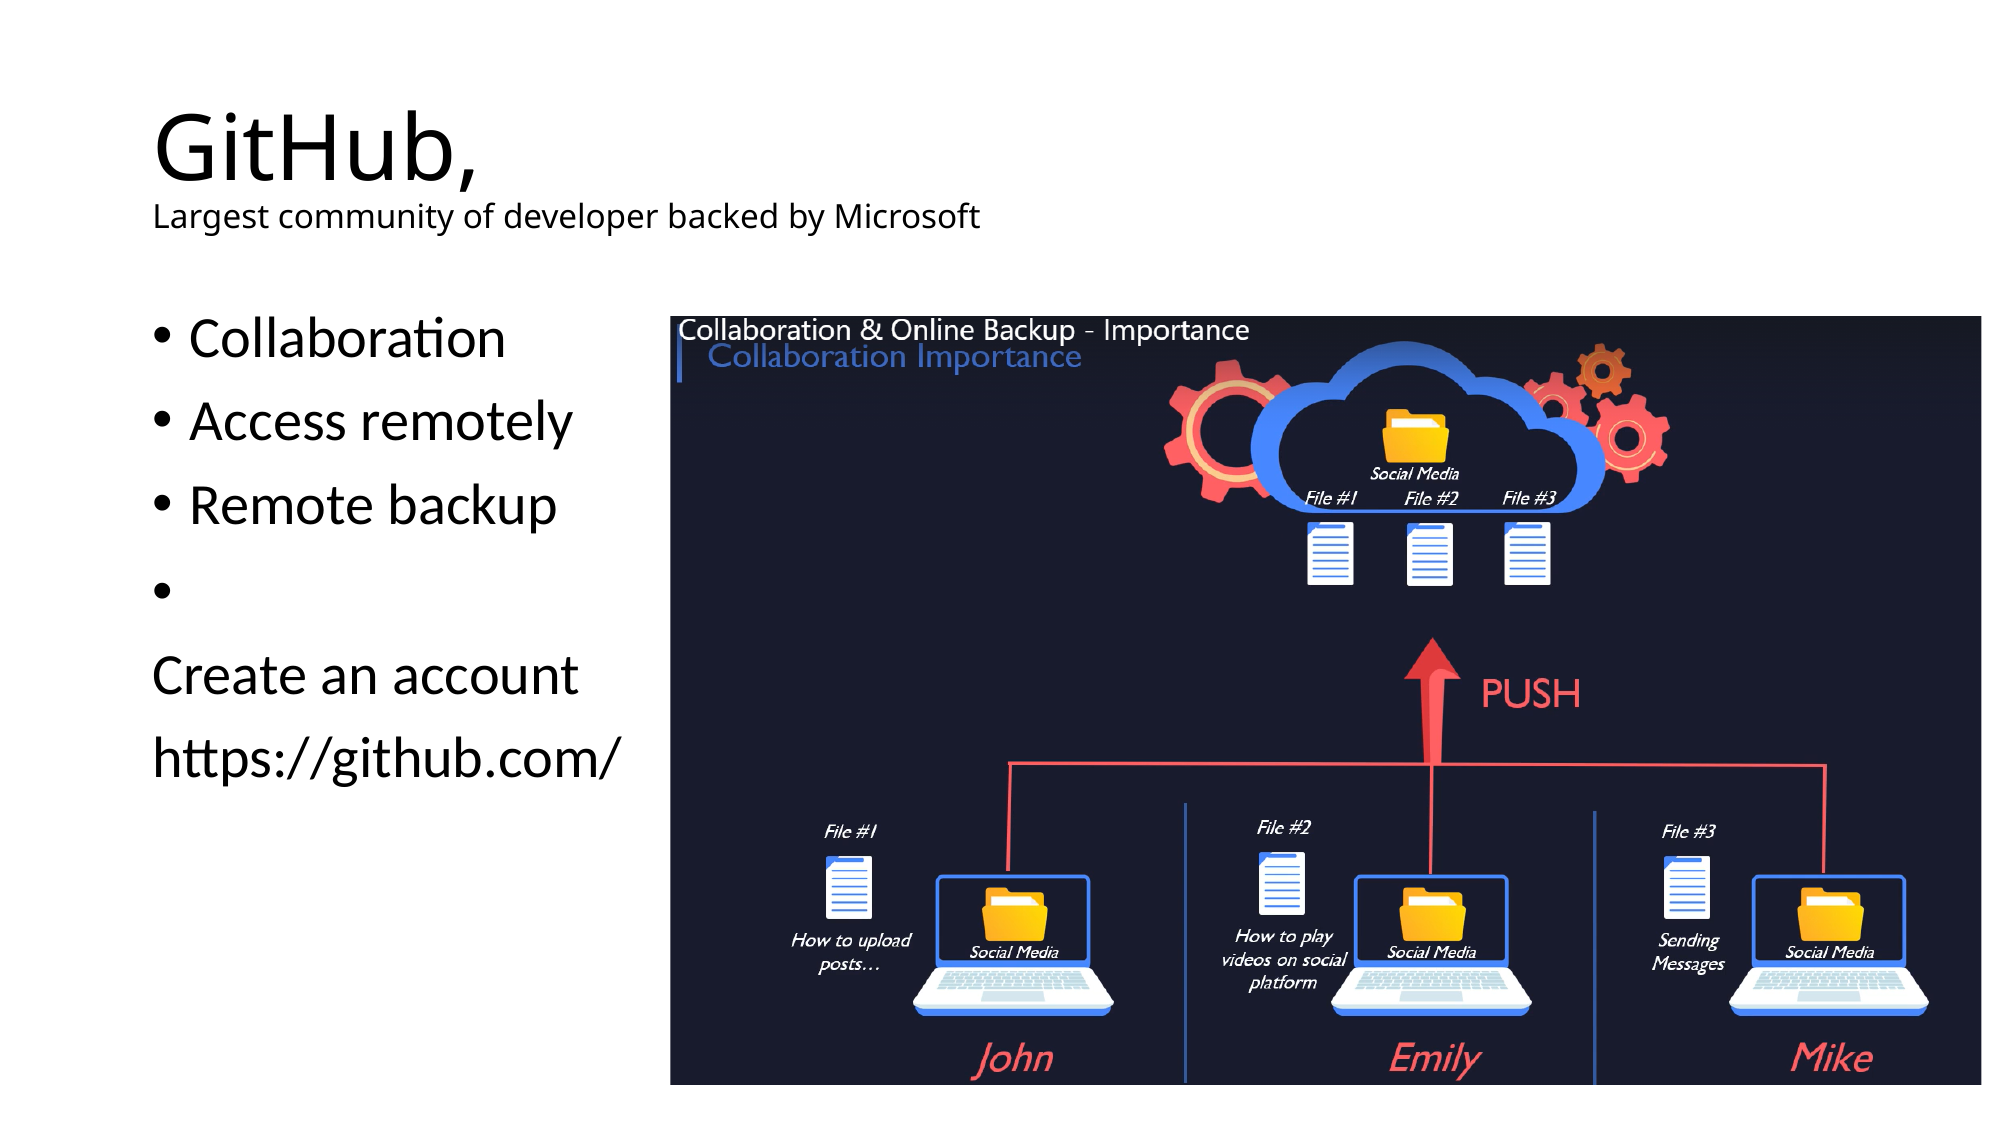

# GitHub, Largest community of developer backed by Microsoft
Collaboration
Access remotely
Remote backup
Create an account
https://github.com/